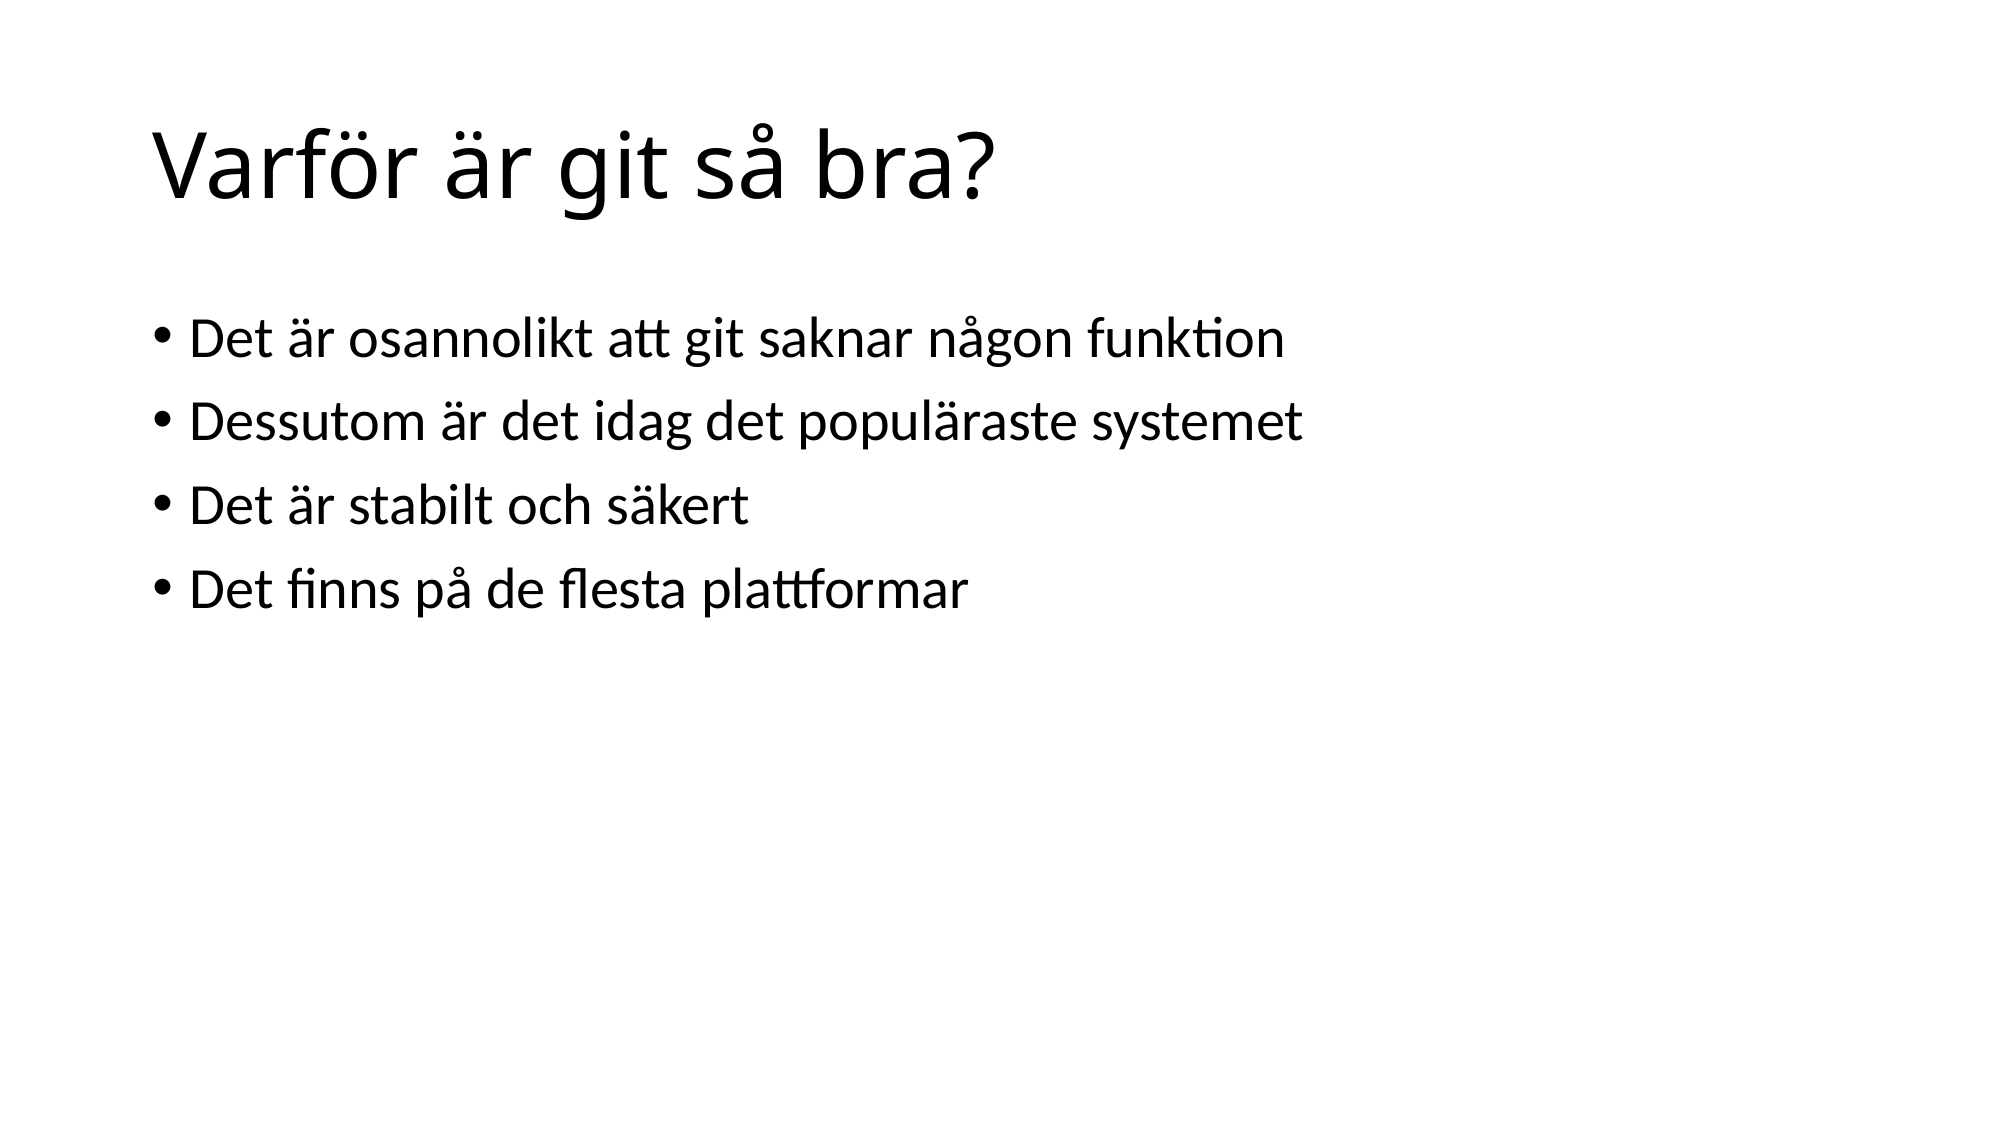

# Varför är git så bra?
Det är osannolikt att git saknar någon funktion
Dessutom är det idag det populäraste systemet
Det är stabilt och säkert
Det finns på de flesta plattformar